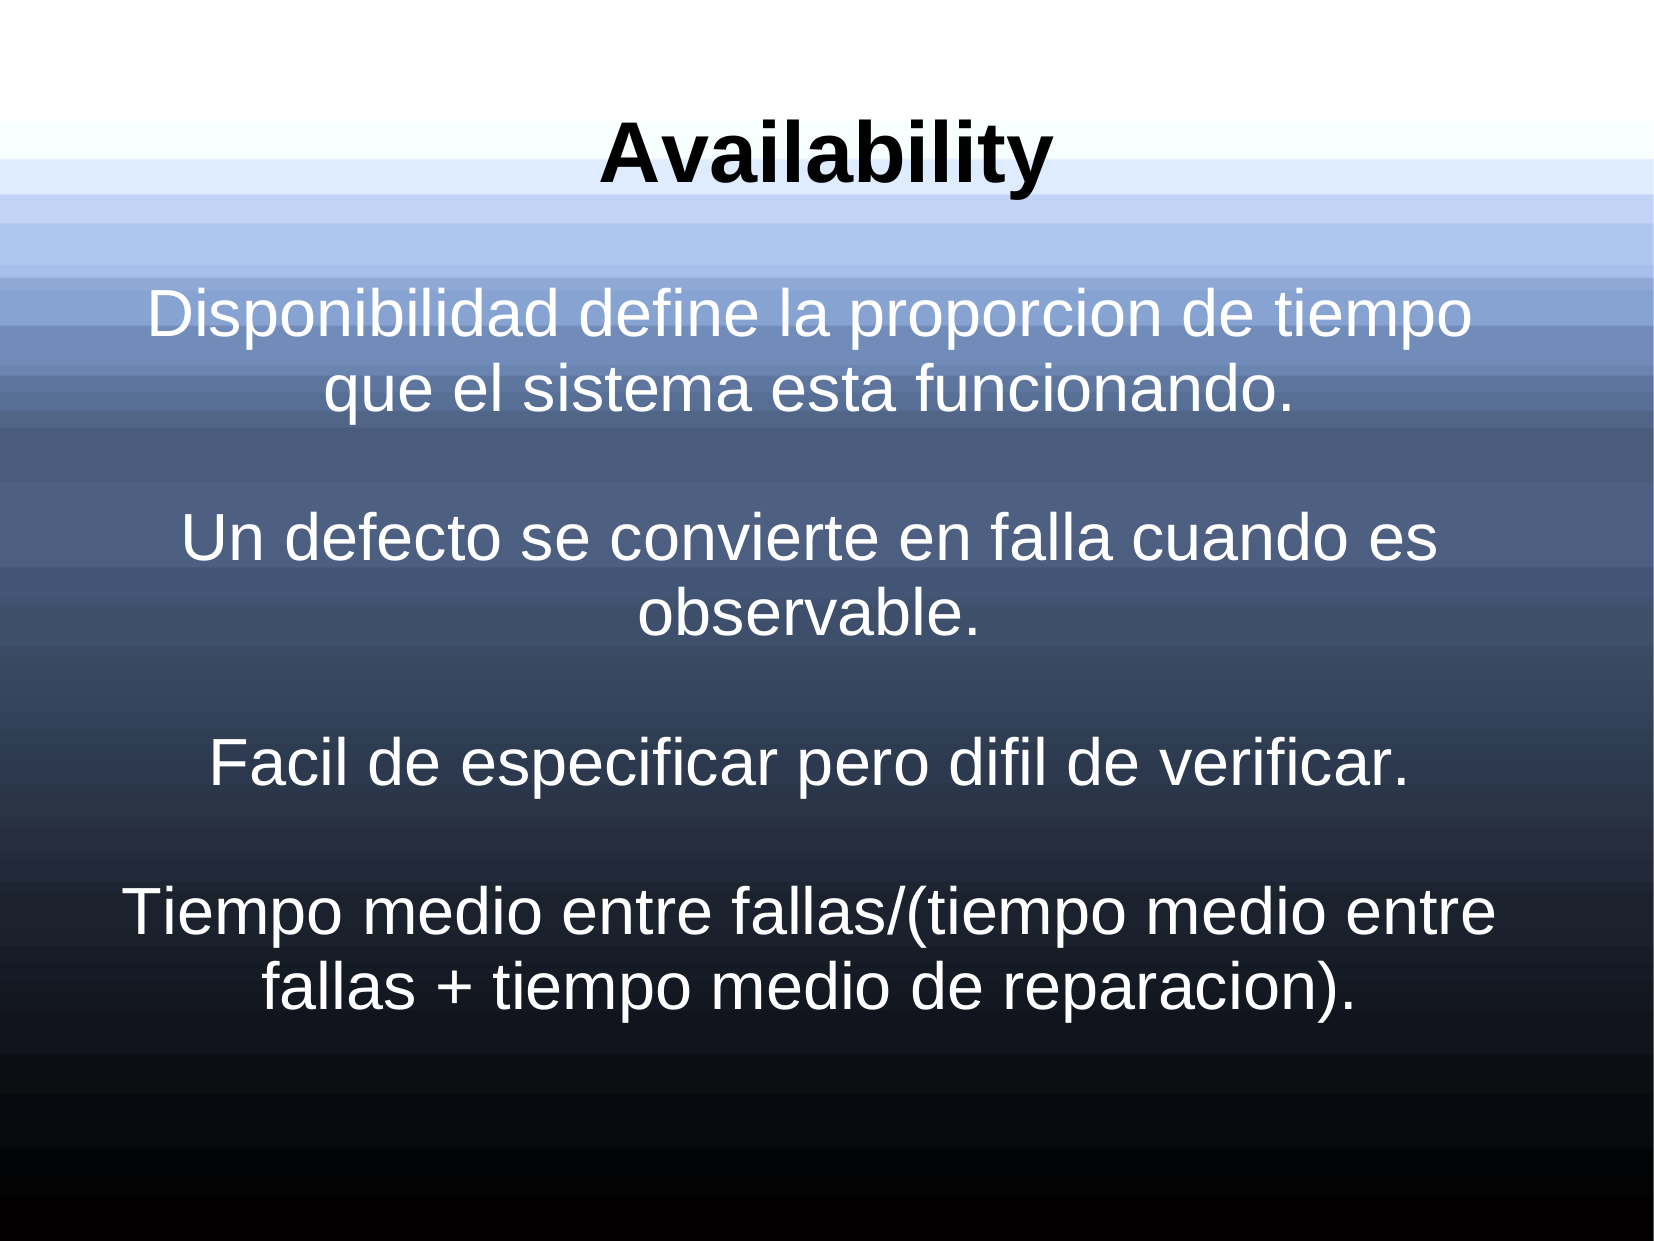

# Availability
Disponibilidad define la proporcion de tiempo que el sistema esta funcionando.
Un defecto se convierte en falla cuando es observable.
Facil de especificar pero difil de verificar.
Tiempo medio entre fallas/(tiempo medio entre fallas + tiempo medio de reparacion).